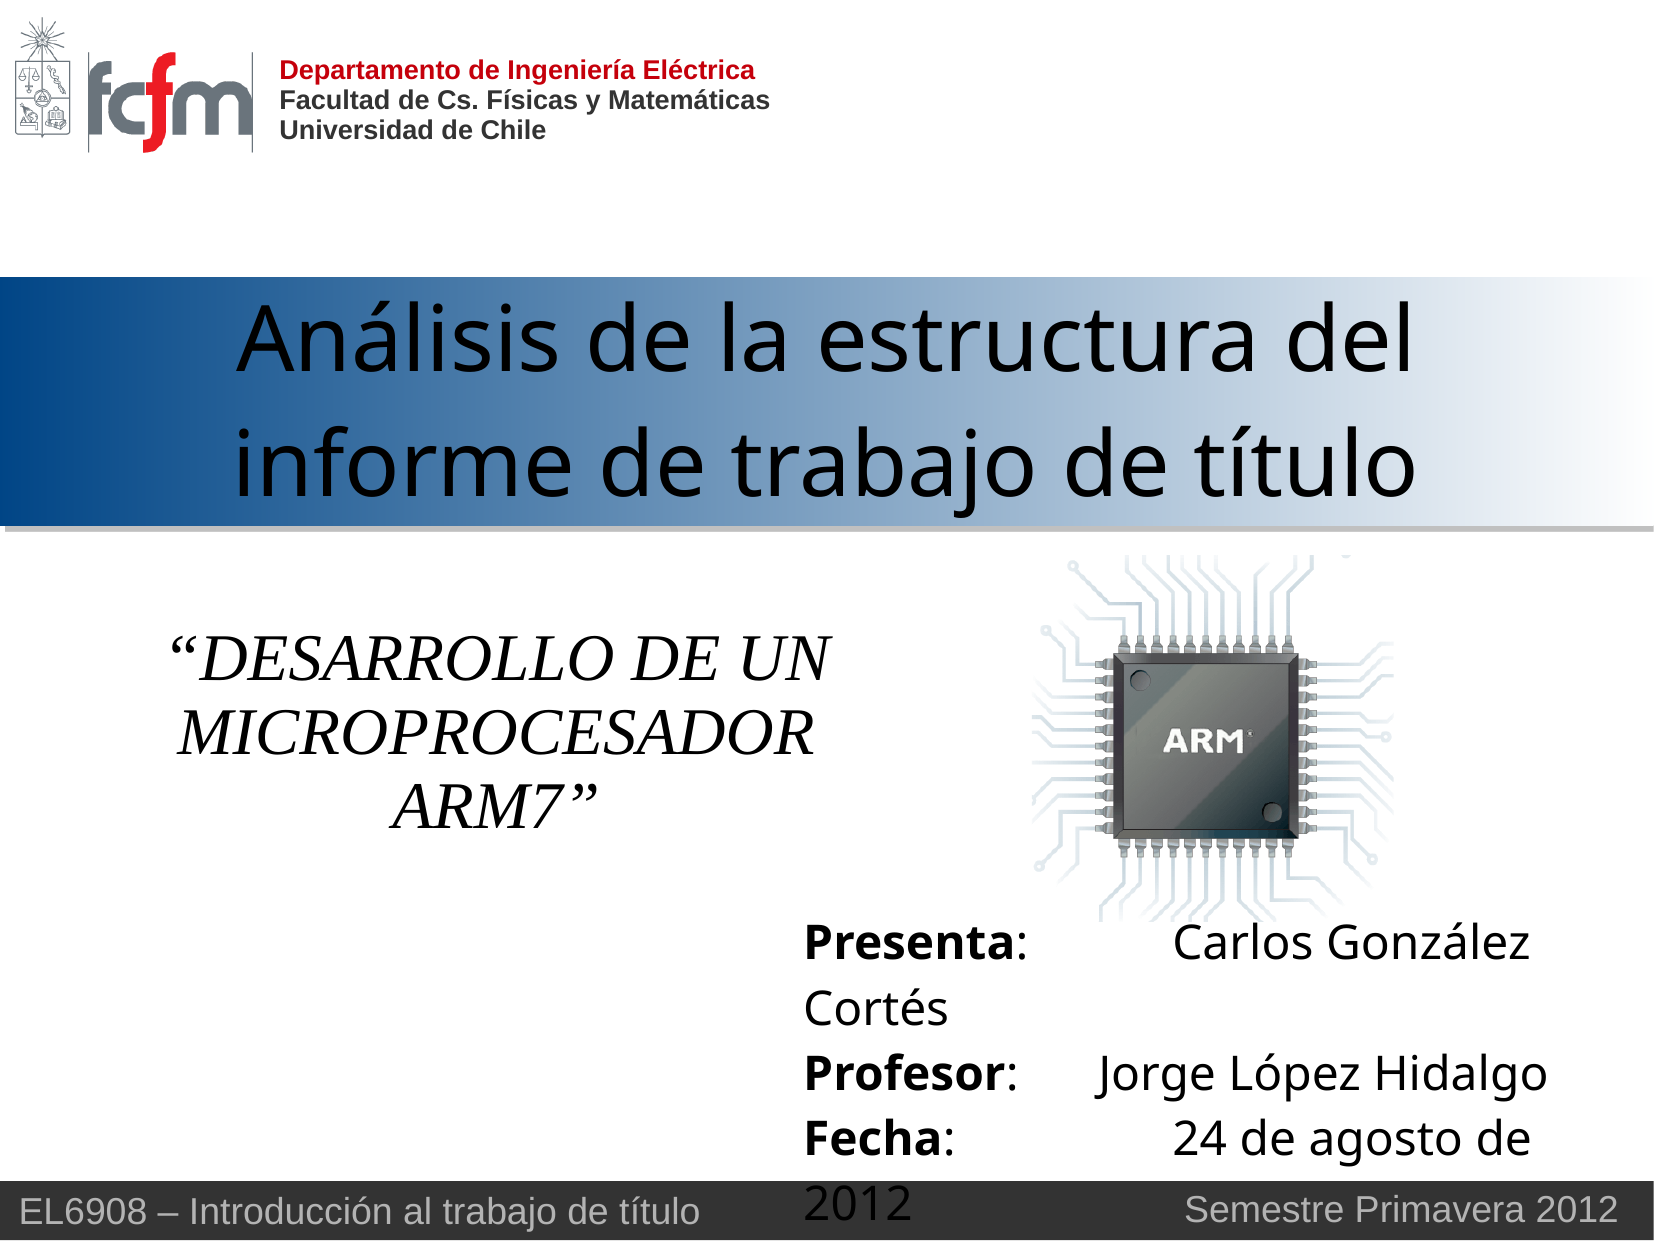

Departamento de Ingeniería Eléctrica
Facultad de Cs. Físicas y Matemáticas
Universidad de Chile
# Análisis de la estructura del informe de trabajo de título
“DESARROLLO DE UN MICROPROCESADOR ARM7”
Presenta:		Carlos González Cortés
Profesor: 	Jorge López Hidalgo
Fecha:			24 de agosto de 2012
Semestre Primavera 2012
EL6908 – Introducción al trabajo de título